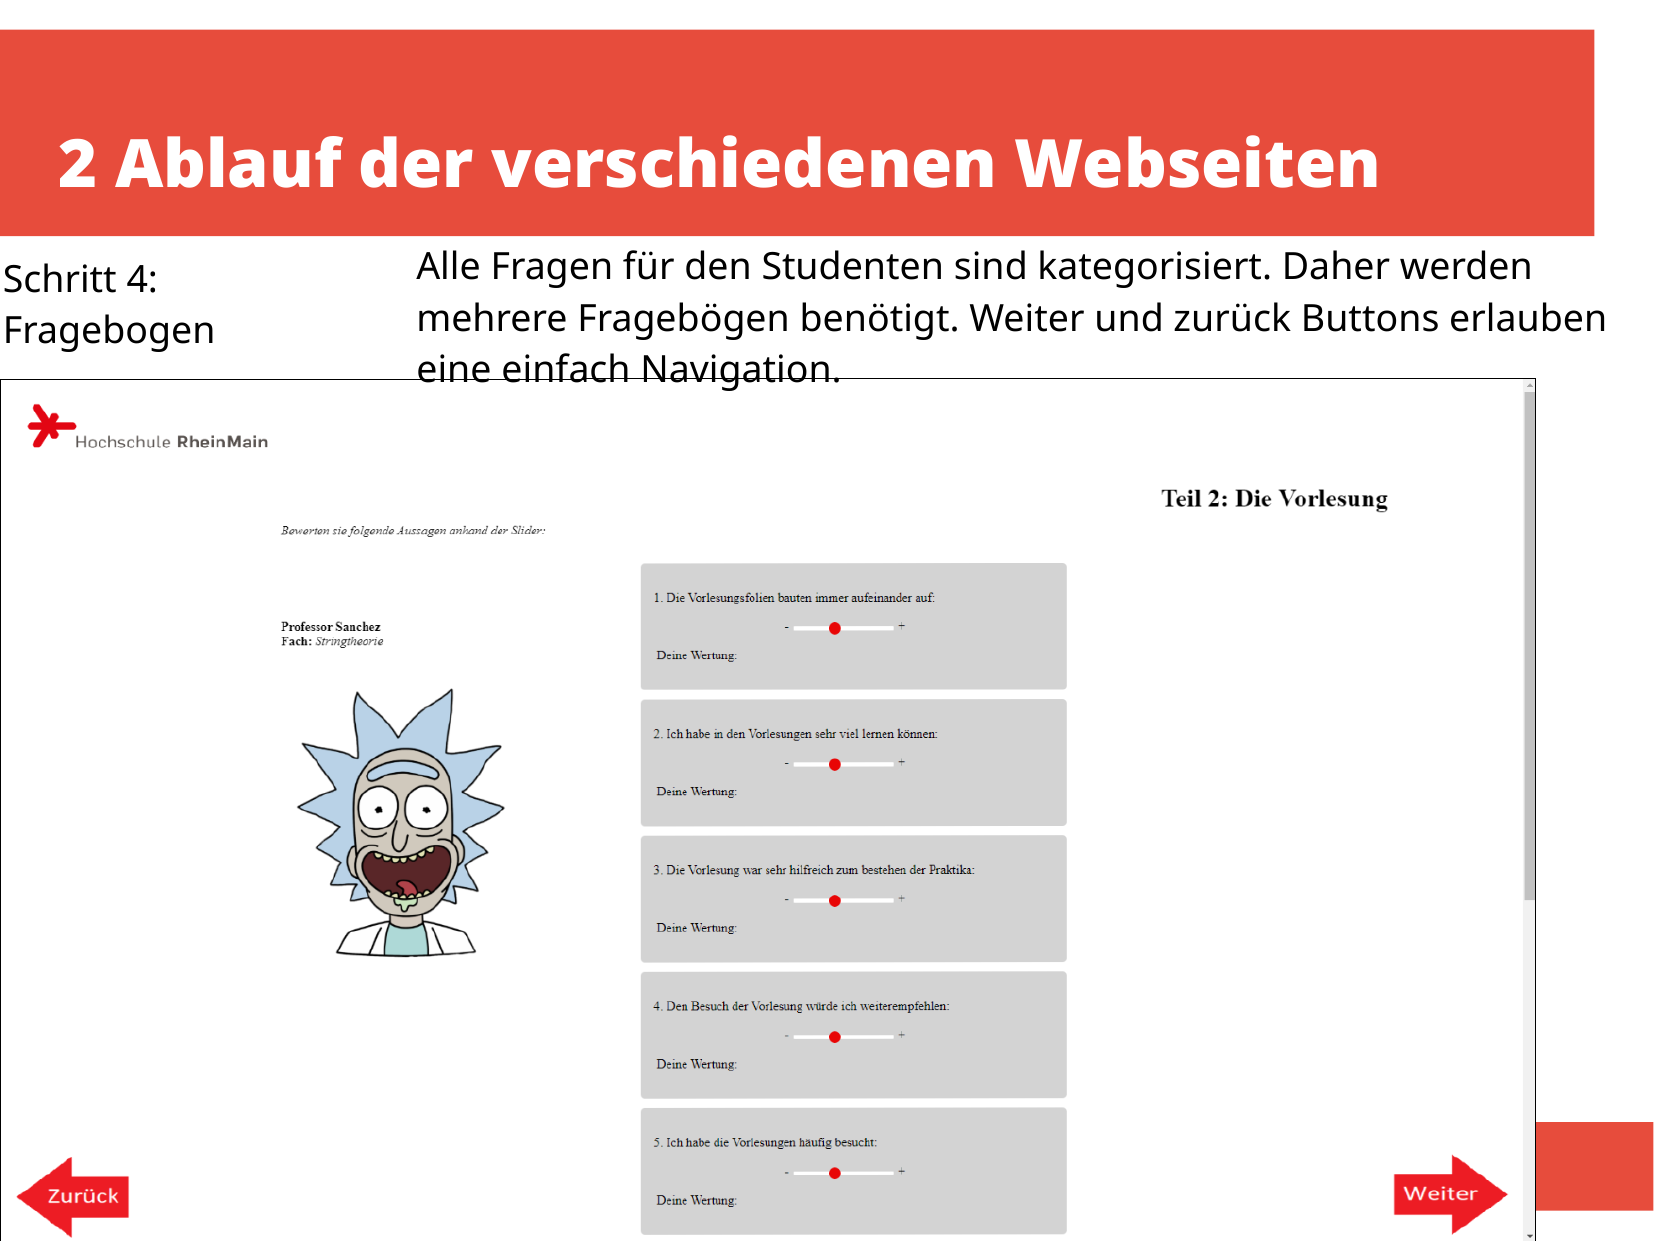

# 2 Ablauf der verschiedenen Webseiten
Alle Fragen für den Studenten sind kategorisiert. Daher werden mehrere Fragebögen benötigt. Weiter und zurück Buttons erlauben eine einfach Navigation.
Schritt 4: Fragebogen
8